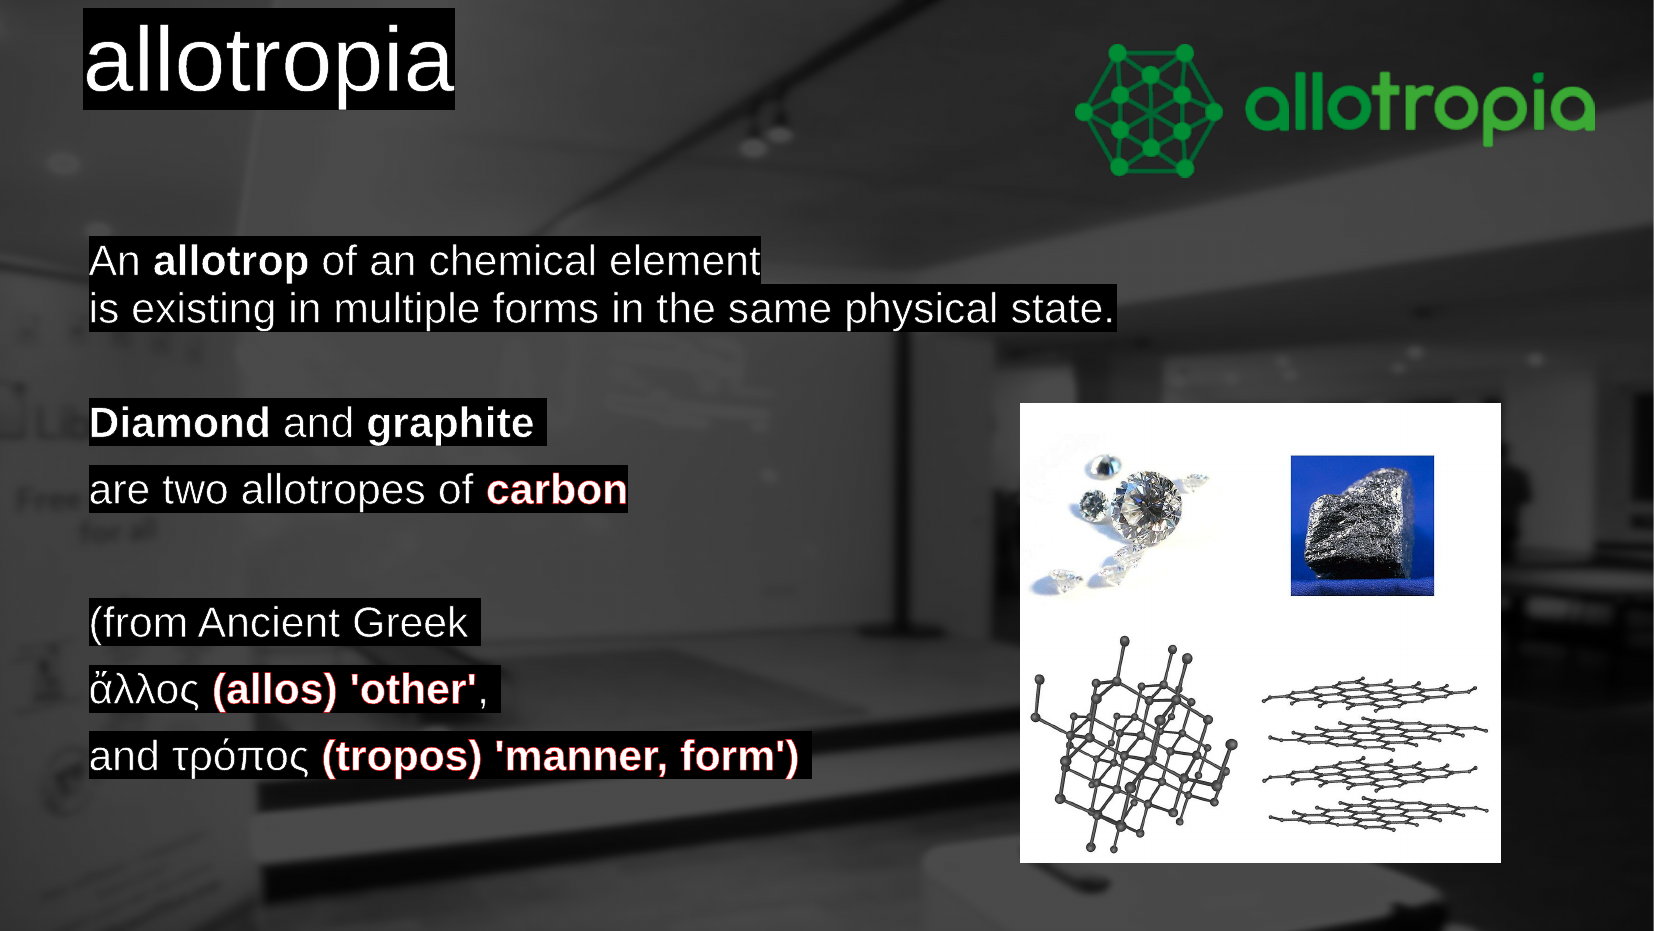

allotropia
# An allotrop of an chemical element is existing in multiple forms in the same physical state.
Diamond and graphite
are two allotropes of carbon
(from Ancient Greek
ἄλλος (allos) 'other',
and τρόπος (tropos) 'manner, form')